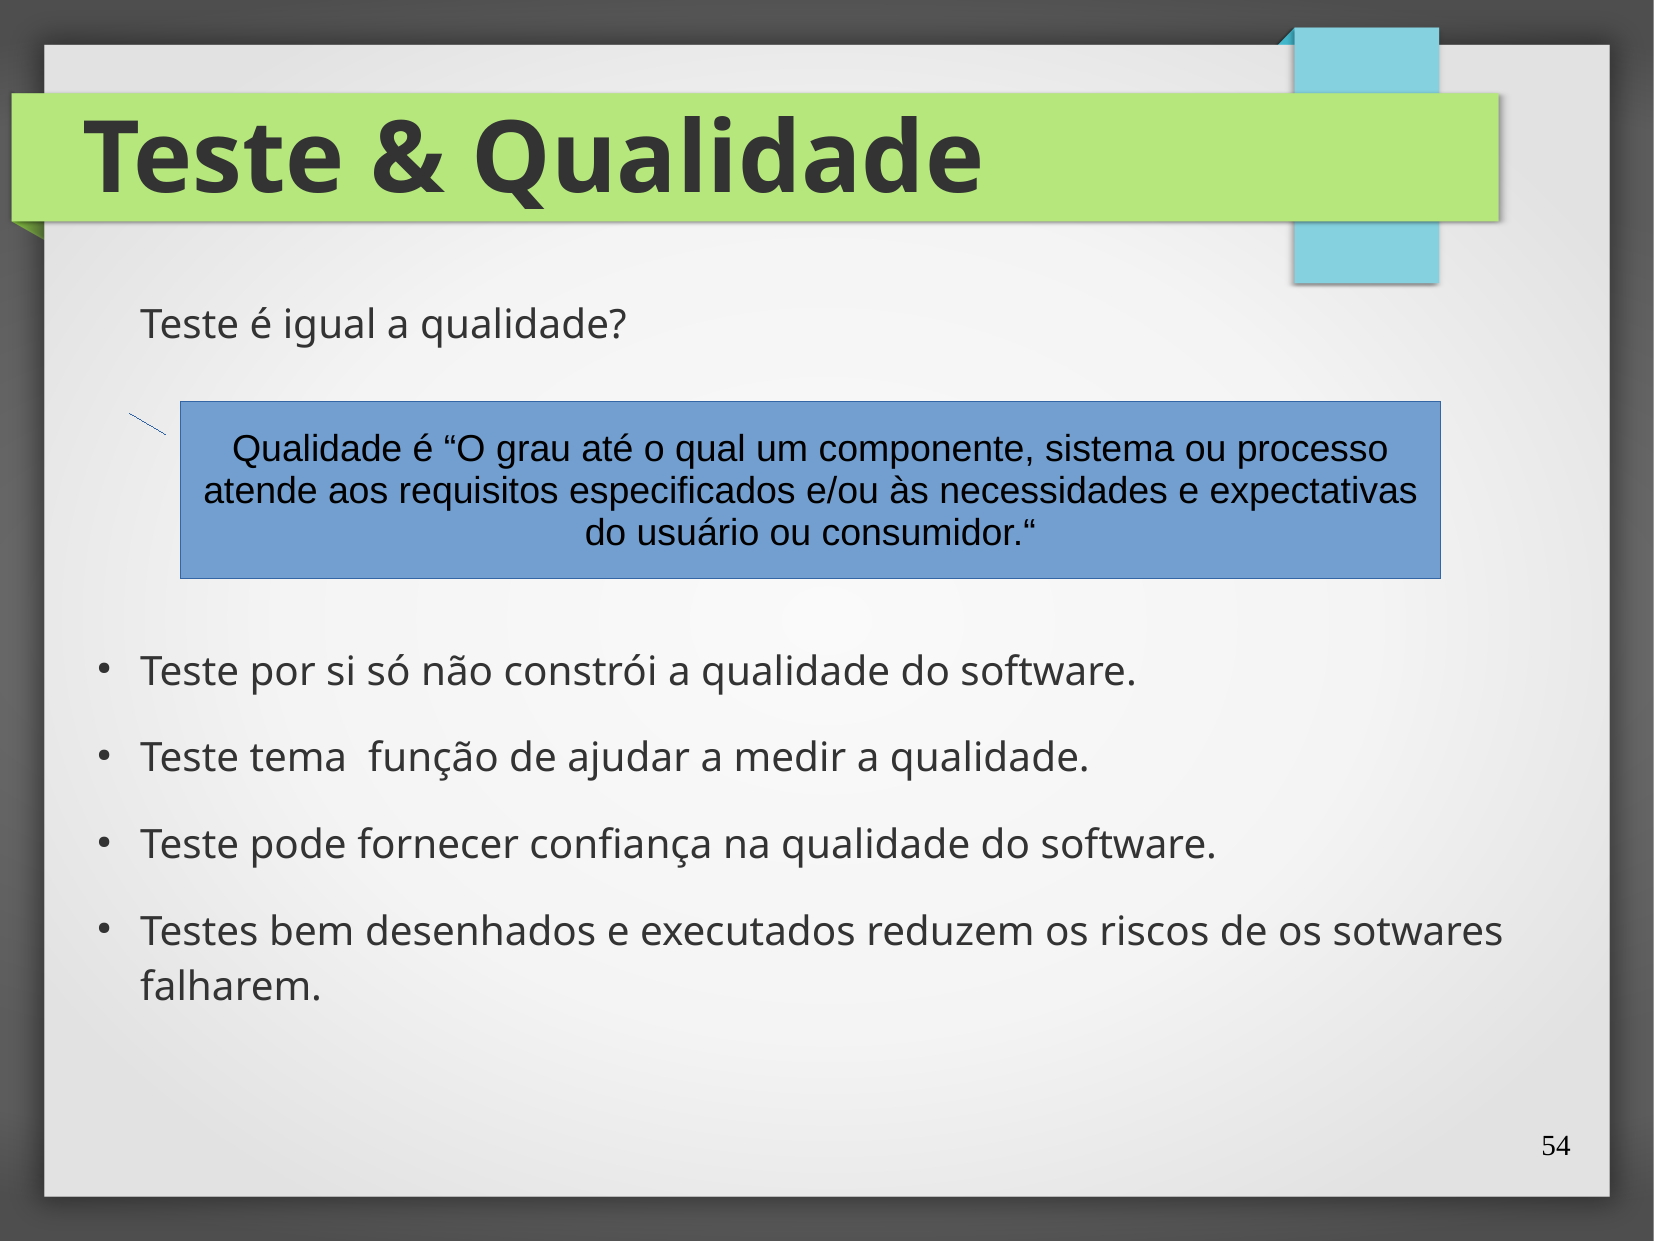

# Teste & Qualidade
Teste é igual a qualidade?
Teste por si só não constrói a qualidade do software.
Teste tema função de ajudar a medir a qualidade.
Teste pode fornecer confiança na qualidade do software.
Testes bem desenhados e executados reduzem os riscos de os sotwares falharem.
Qualidade é “O grau até o qual um componente, sistema ou processo
atende aos requisitos especificados e/ou às necessidades e expectativas
do usuário ou consumidor.“
54